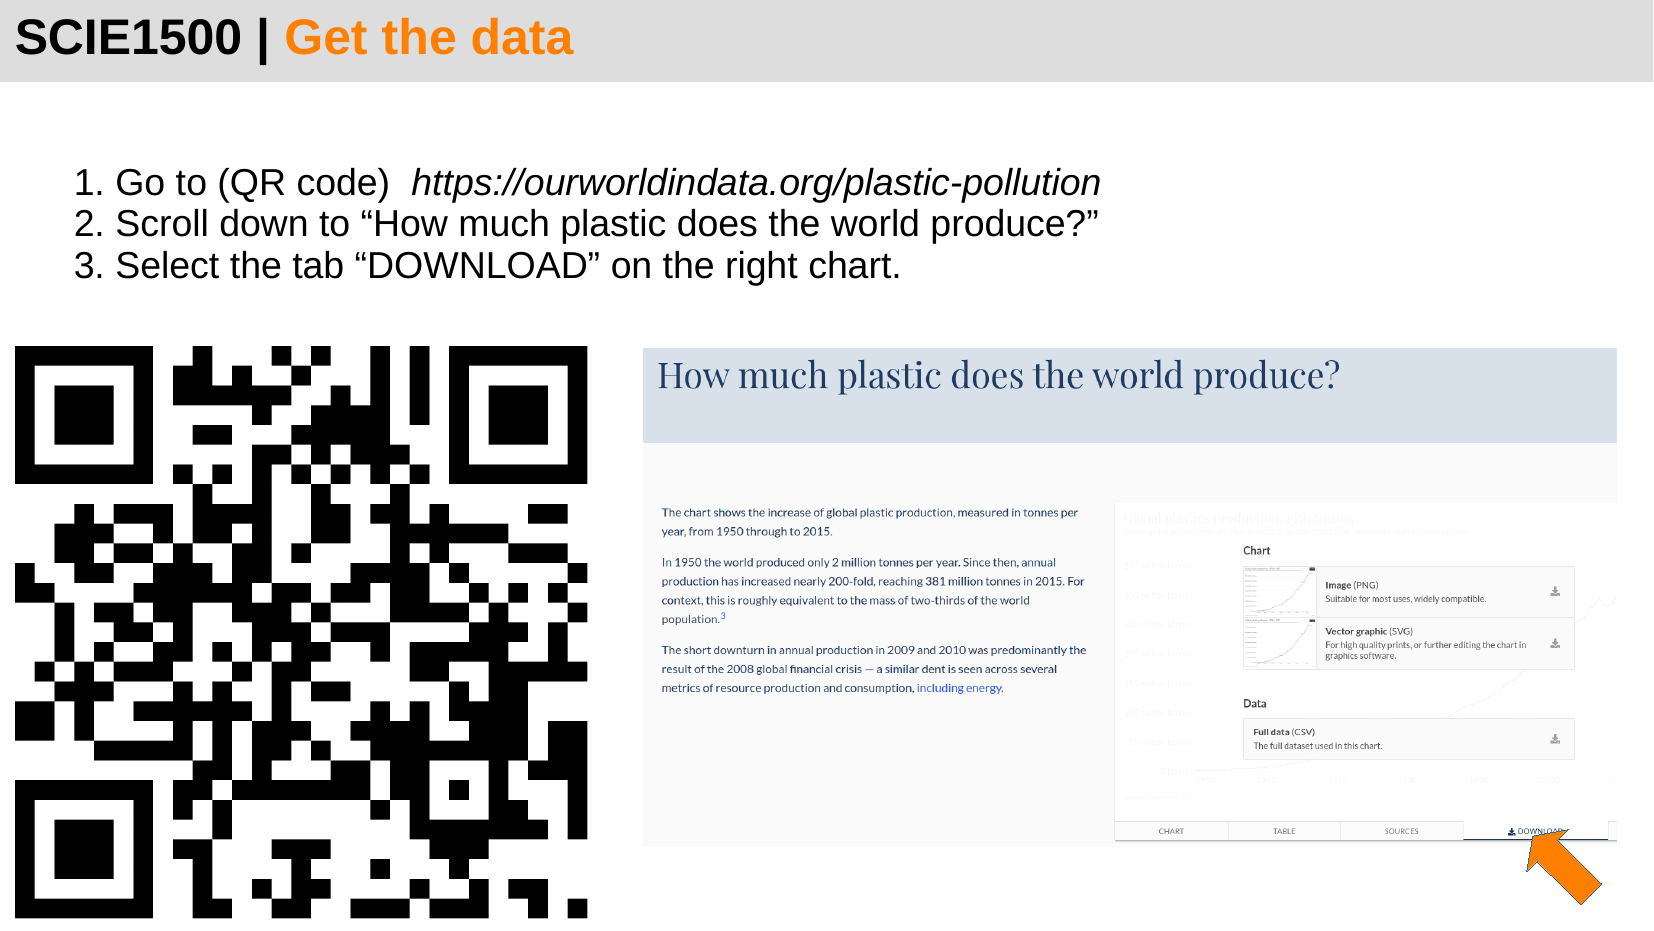

SCIE1500 | Get the data
1. Go to (QR code) https://ourworldindata.org/plastic-pollution
2. Scroll down to “How much plastic does the world produce?”
3. Select the tab “DOWNLOAD” on the right chart.